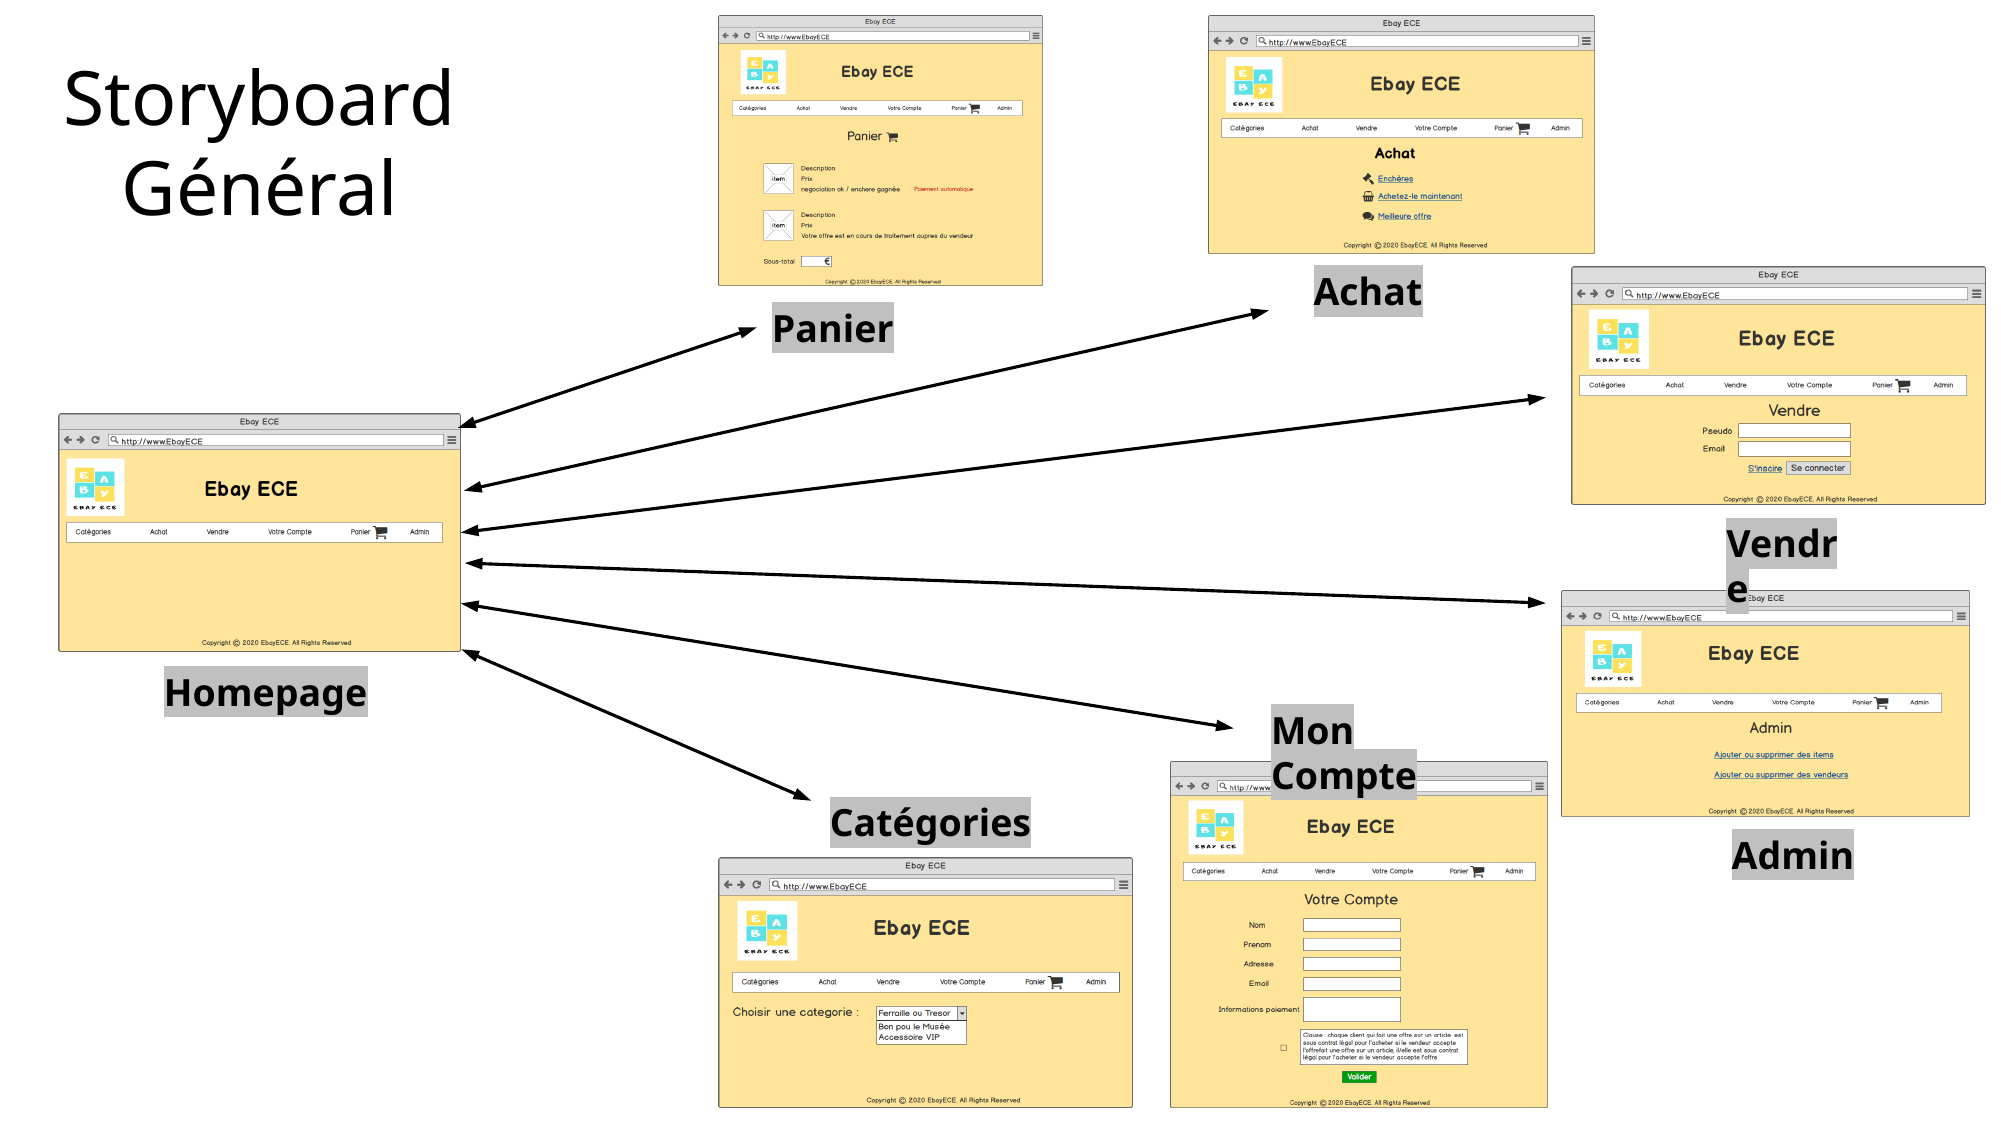

Storyboard Général
Achat
Panier
Vendre
Homepage
Mon Compte
Catégories
Admin